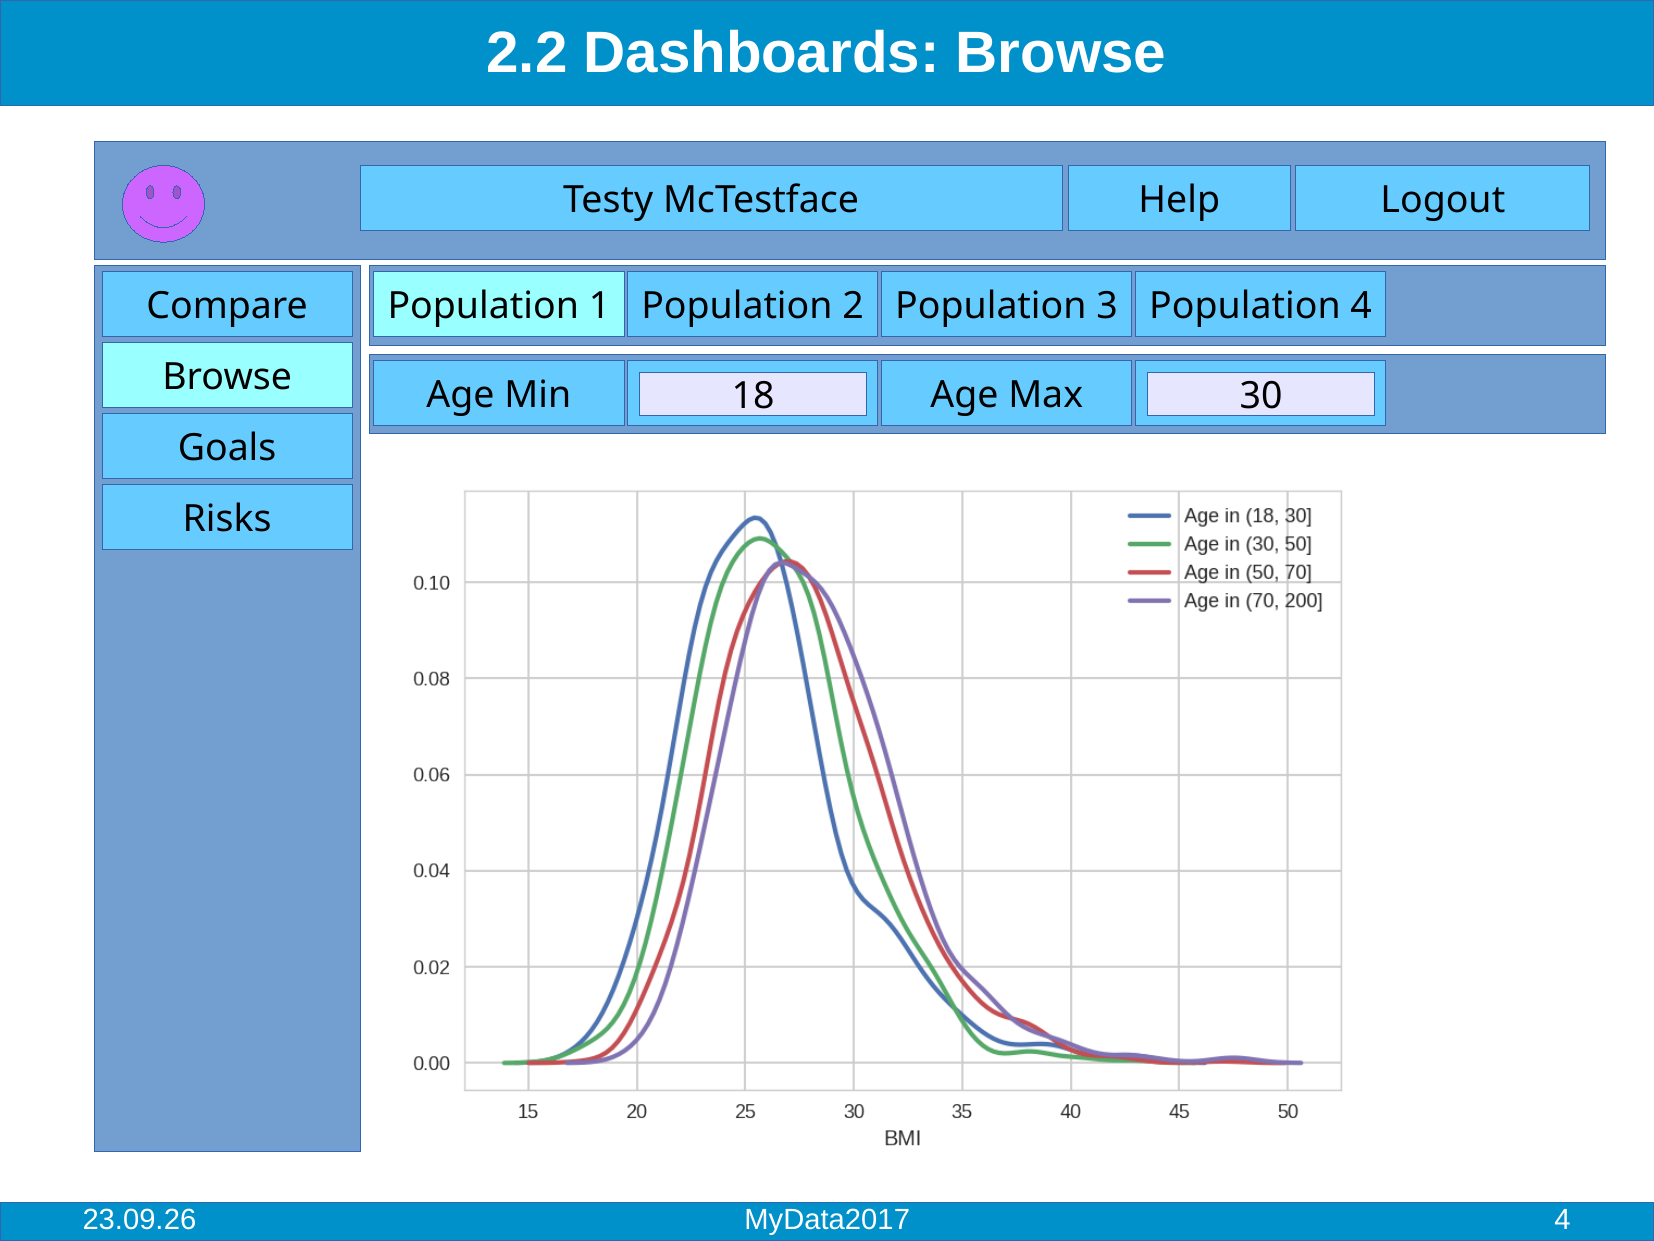

# 2.2 Dashboards: Browse
Testy McTestface
Help
Logout
Compare
Population 1
Population 2
Population 3
Population 4
Browse
Age Min
Age Max
18
30
Goals
Risks
MyData2017
4